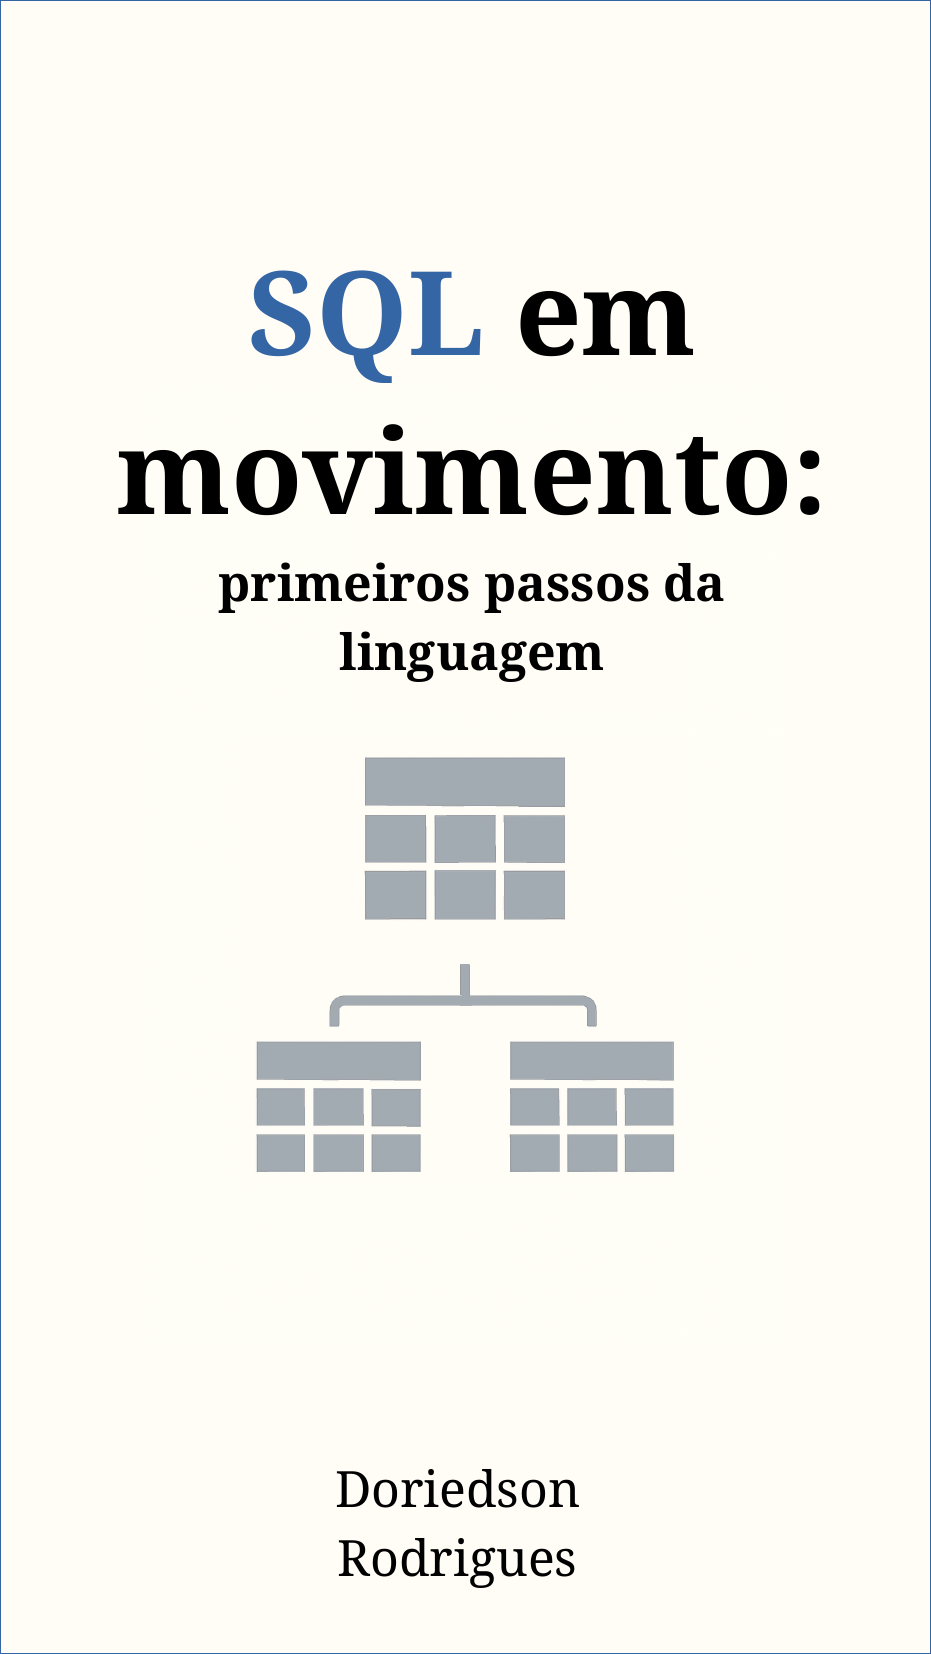

SQL em movimento:
primeiros passos da linguagem
Doriedson
Rodrigues